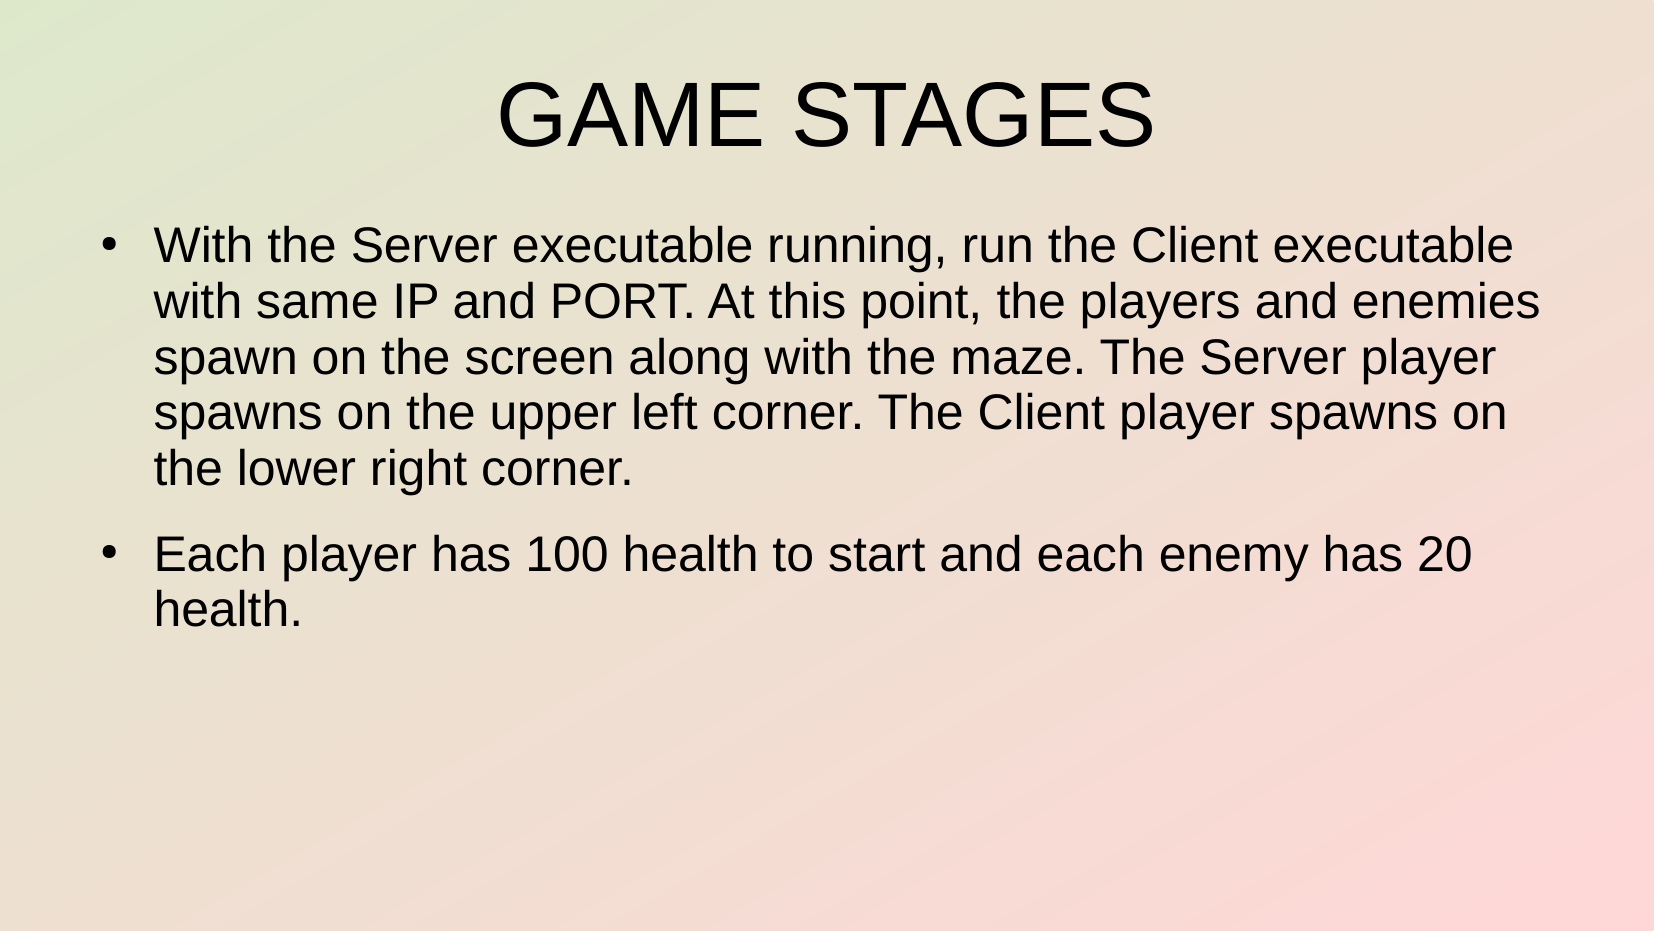

# GAME STAGES
With the Server executable running, run the Client executable with same IP and PORT. At this point, the players and enemies spawn on the screen along with the maze. The Server player spawns on the upper left corner. The Client player spawns on the lower right corner.
Each player has 100 health to start and each enemy has 20 health.